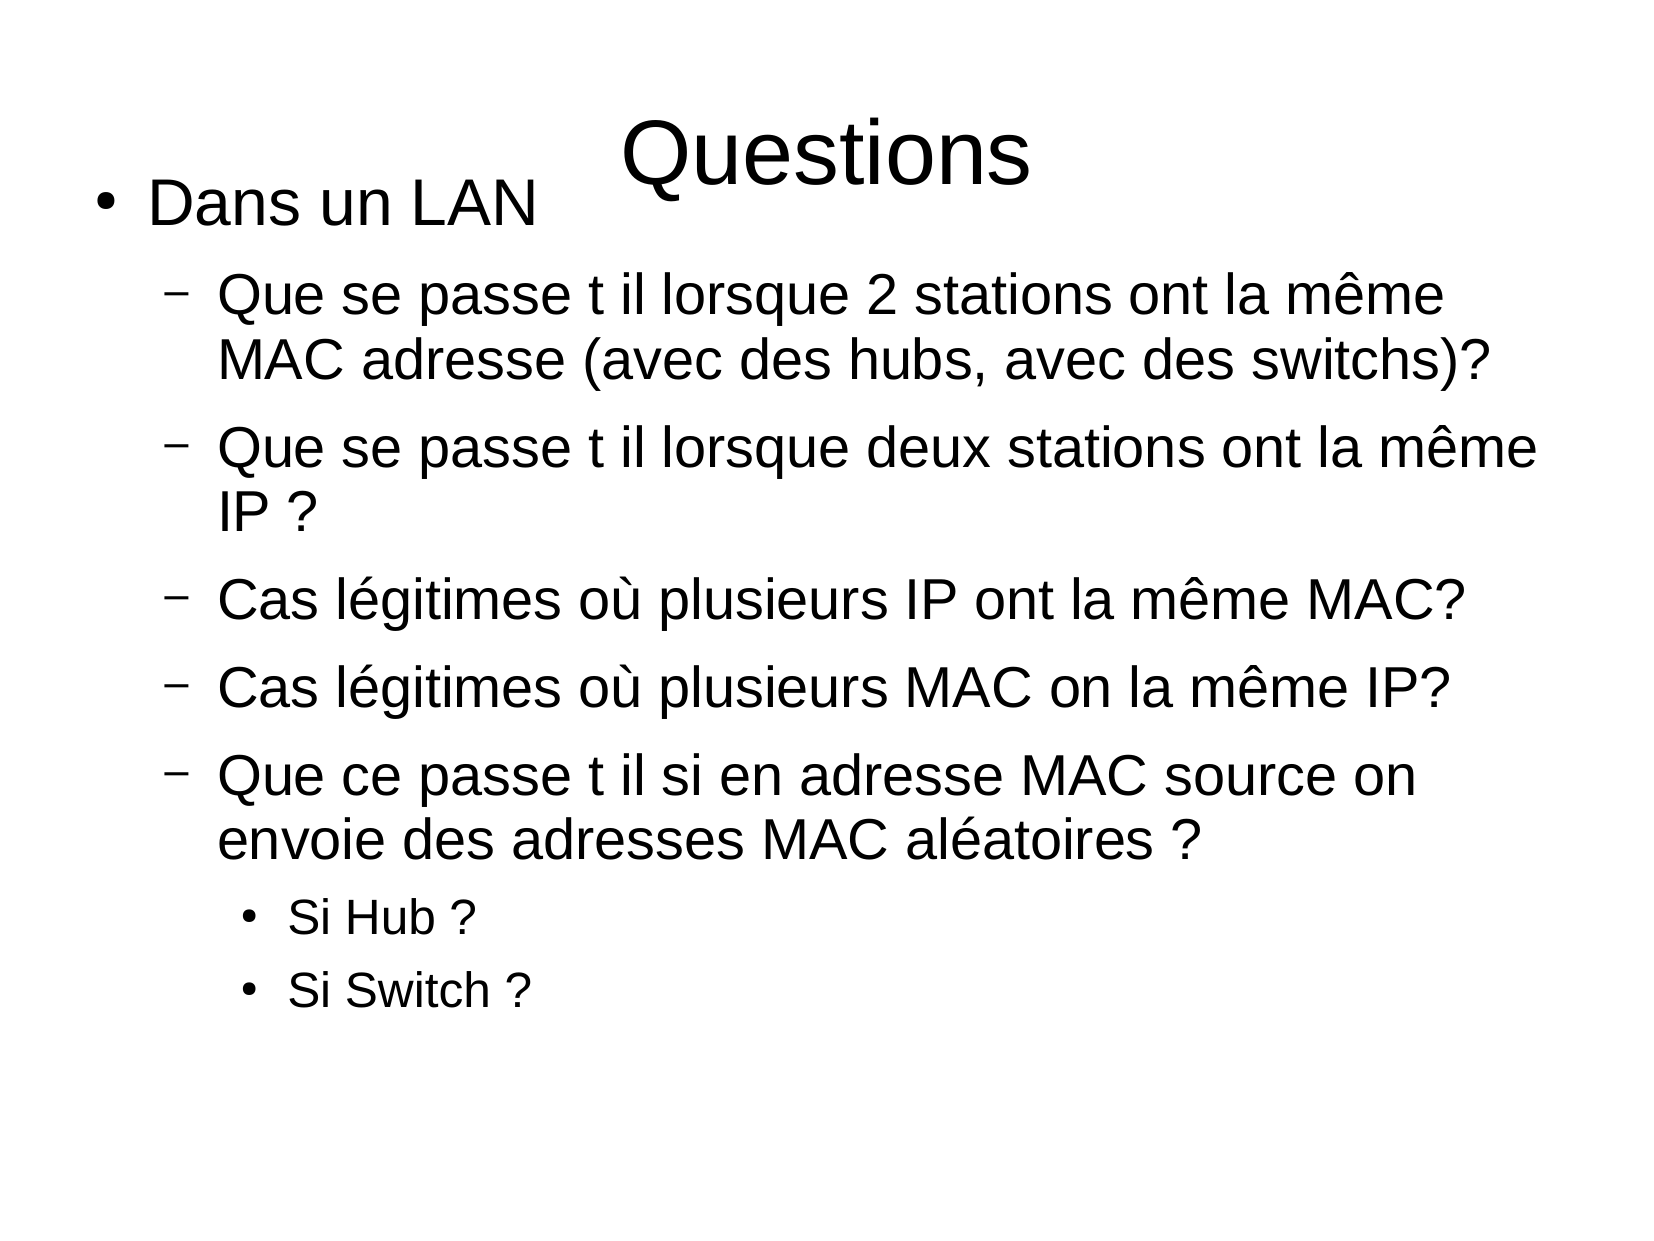

# Questions
Dans un LAN
Que se passe t il lorsque 2 stations ont la même MAC adresse (avec des hubs, avec des switchs)?
Que se passe t il lorsque deux stations ont la même IP ?
Cas légitimes où plusieurs IP ont la même MAC?
Cas légitimes où plusieurs MAC on la même IP?
Que ce passe t il si en adresse MAC source on envoie des adresses MAC aléatoires ?
Si Hub ?
Si Switch ?